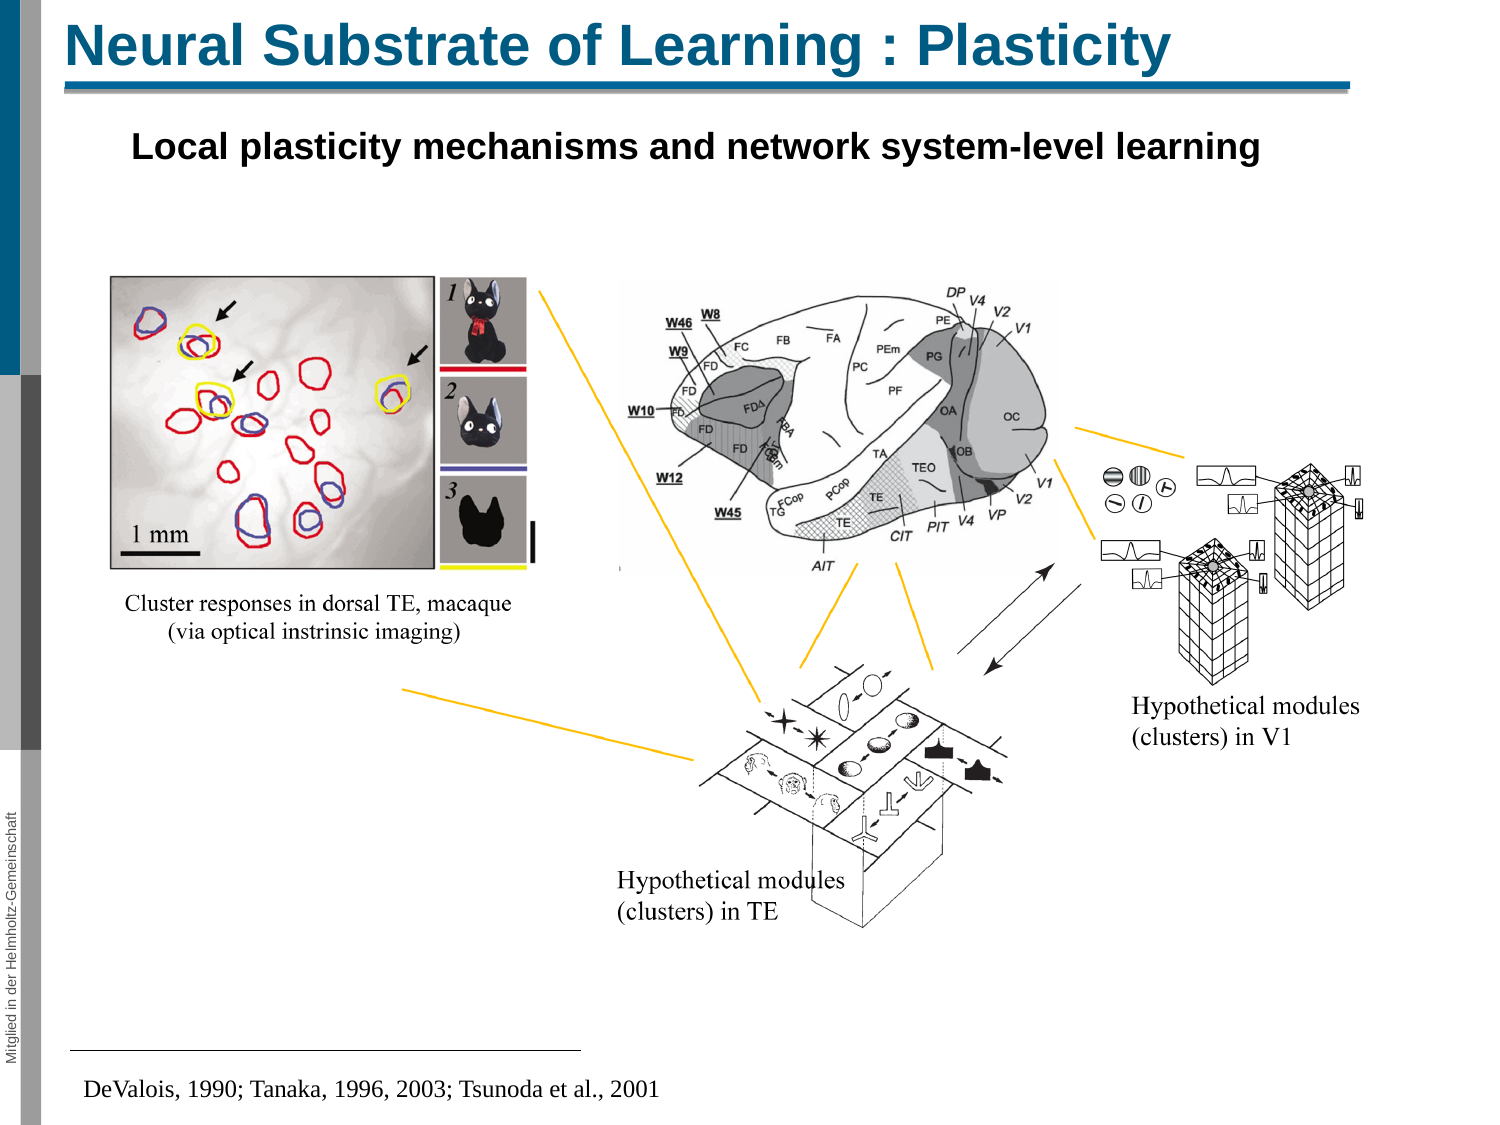

Neural Substrate of Learning : Plasticity
Local plasticity mechanisms and network system-level learning
DeValois, 1990; Tanaka, 1996, 2003; Tsunoda et al., 2001